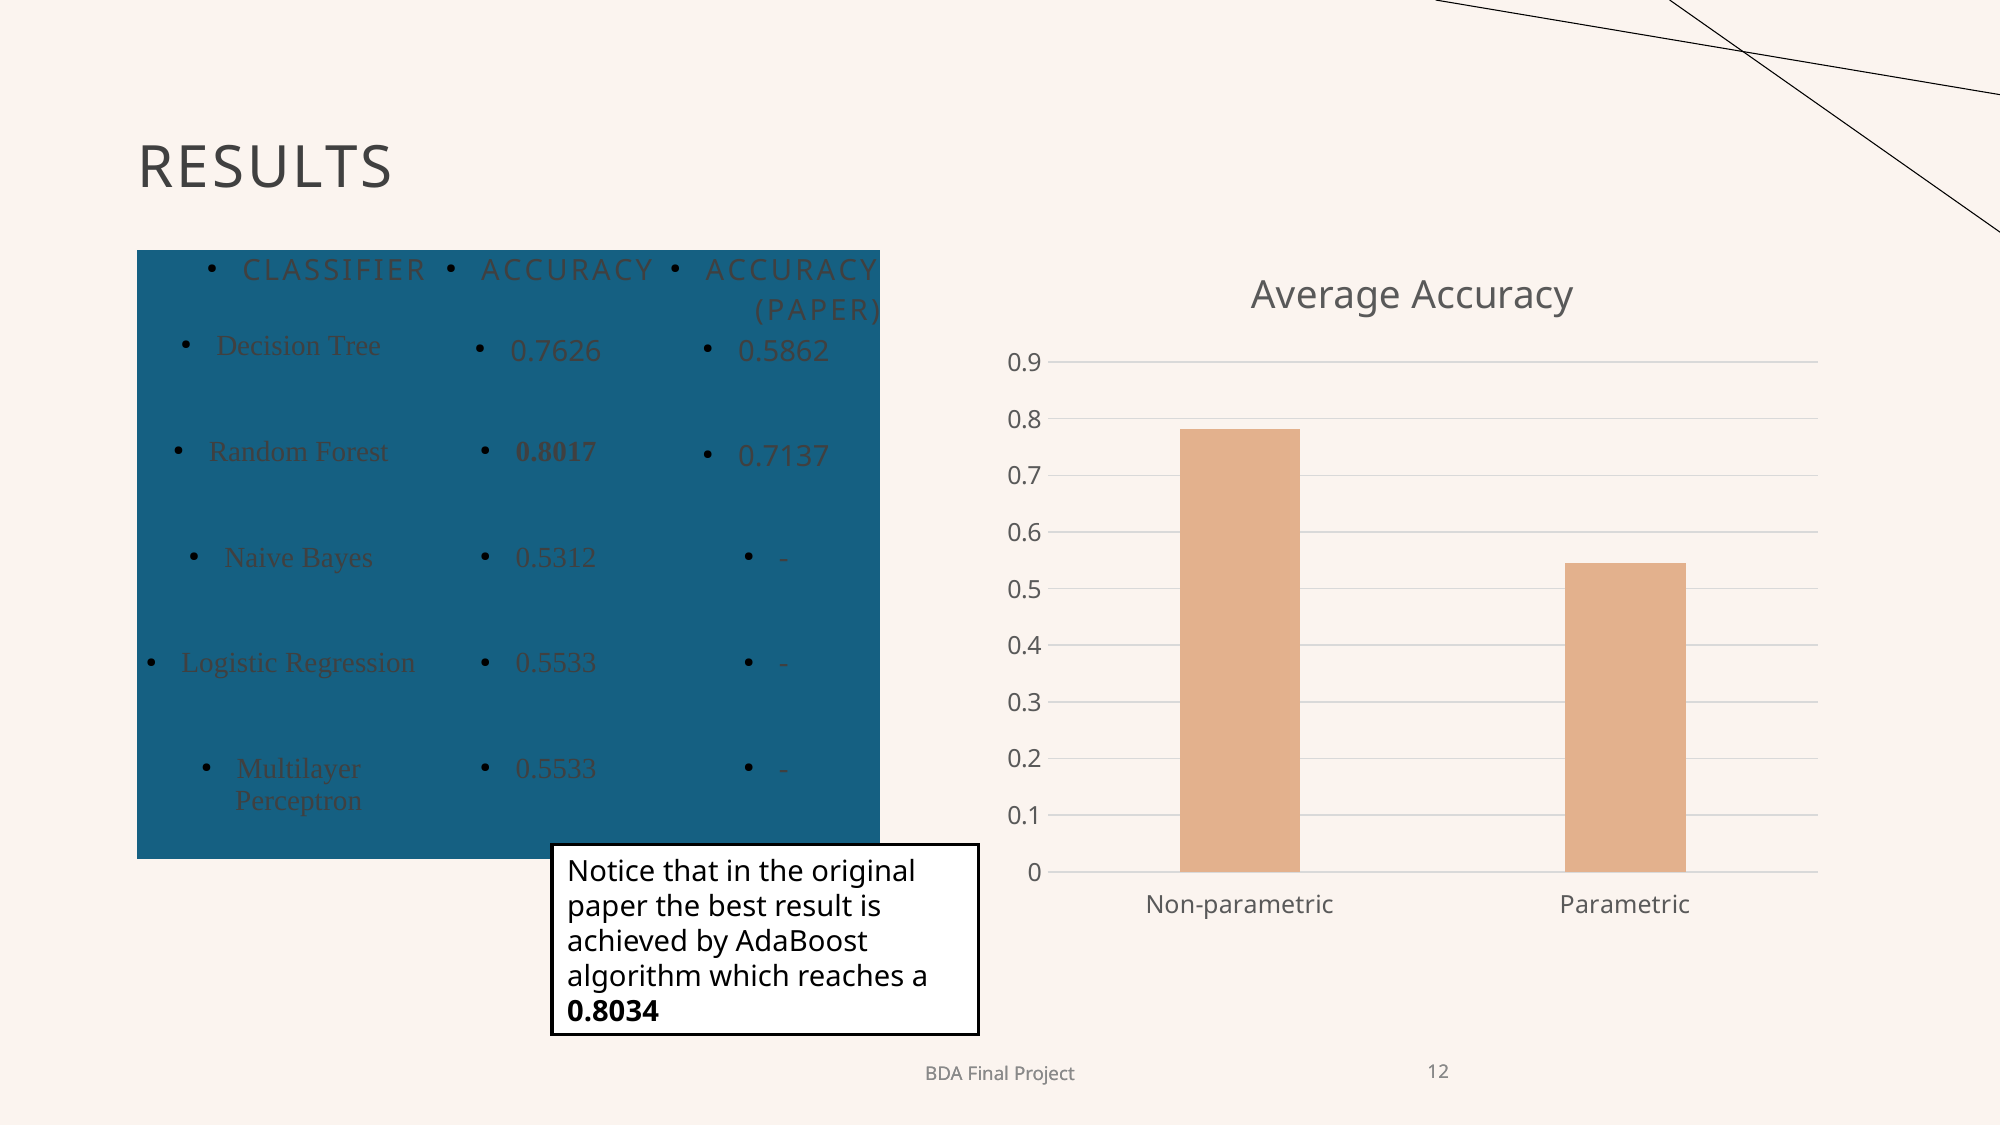

# Results
### Chart: Average Accuracy
| Category | average |
|---|---|
| Non-parametric | 0.7821685 |
| Parametric | 0.545914 || Classifier | Accuracy | Accuracy (PAPER) |
| --- | --- | --- |
| Decision Tree | 0.7626 | 0.5862 |
| Random Forest | 0.8017 | 0.7137 |
| Naive Bayes | 0.5312 | - |
| Logistic Regression | 0.5533 | - |
| Multilayer Perceptron | 0.5533 | - |
Notice that in the original paper the best result is achieved by AdaBoost algorithm which reaches a 0.8034
BDA Final Project
BDA Final Project